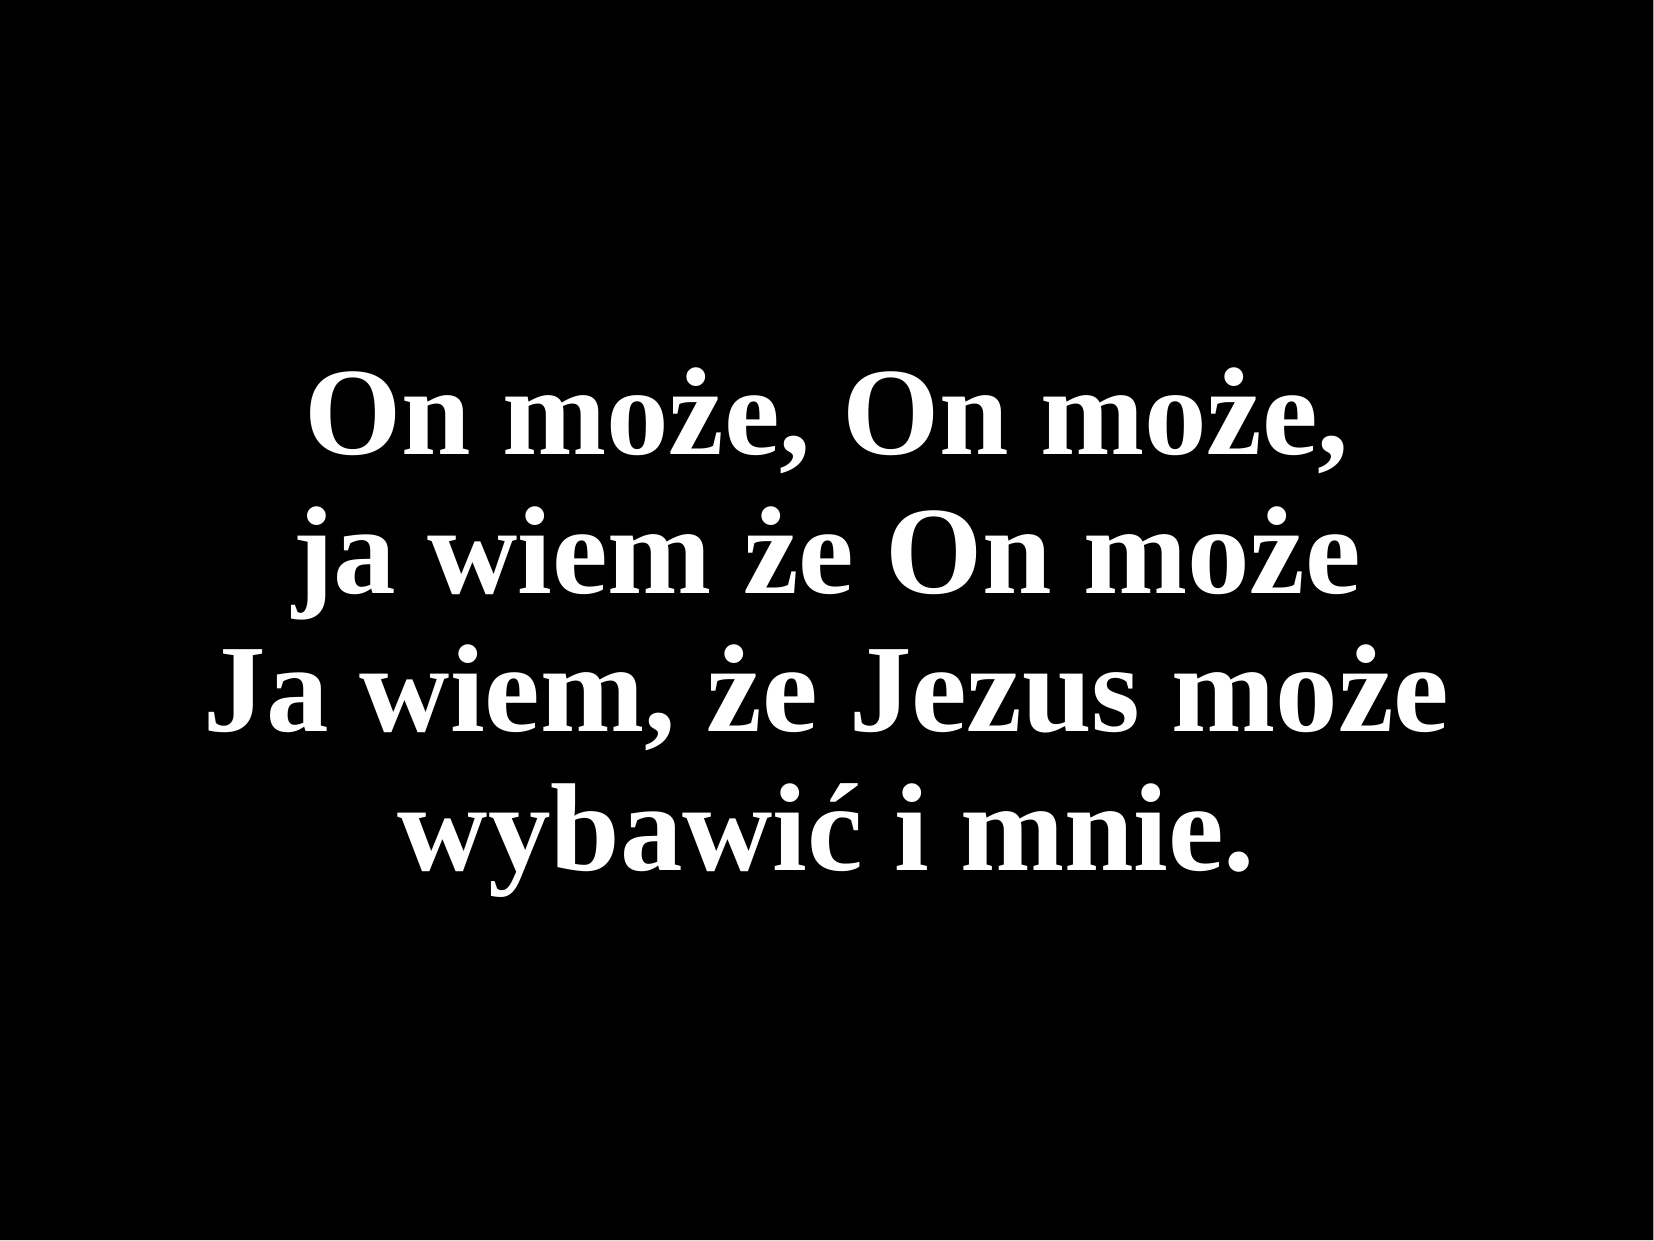

# On może, On może, ja wiem że On może Ja wiem, że Jezus może wybawić i mnie.